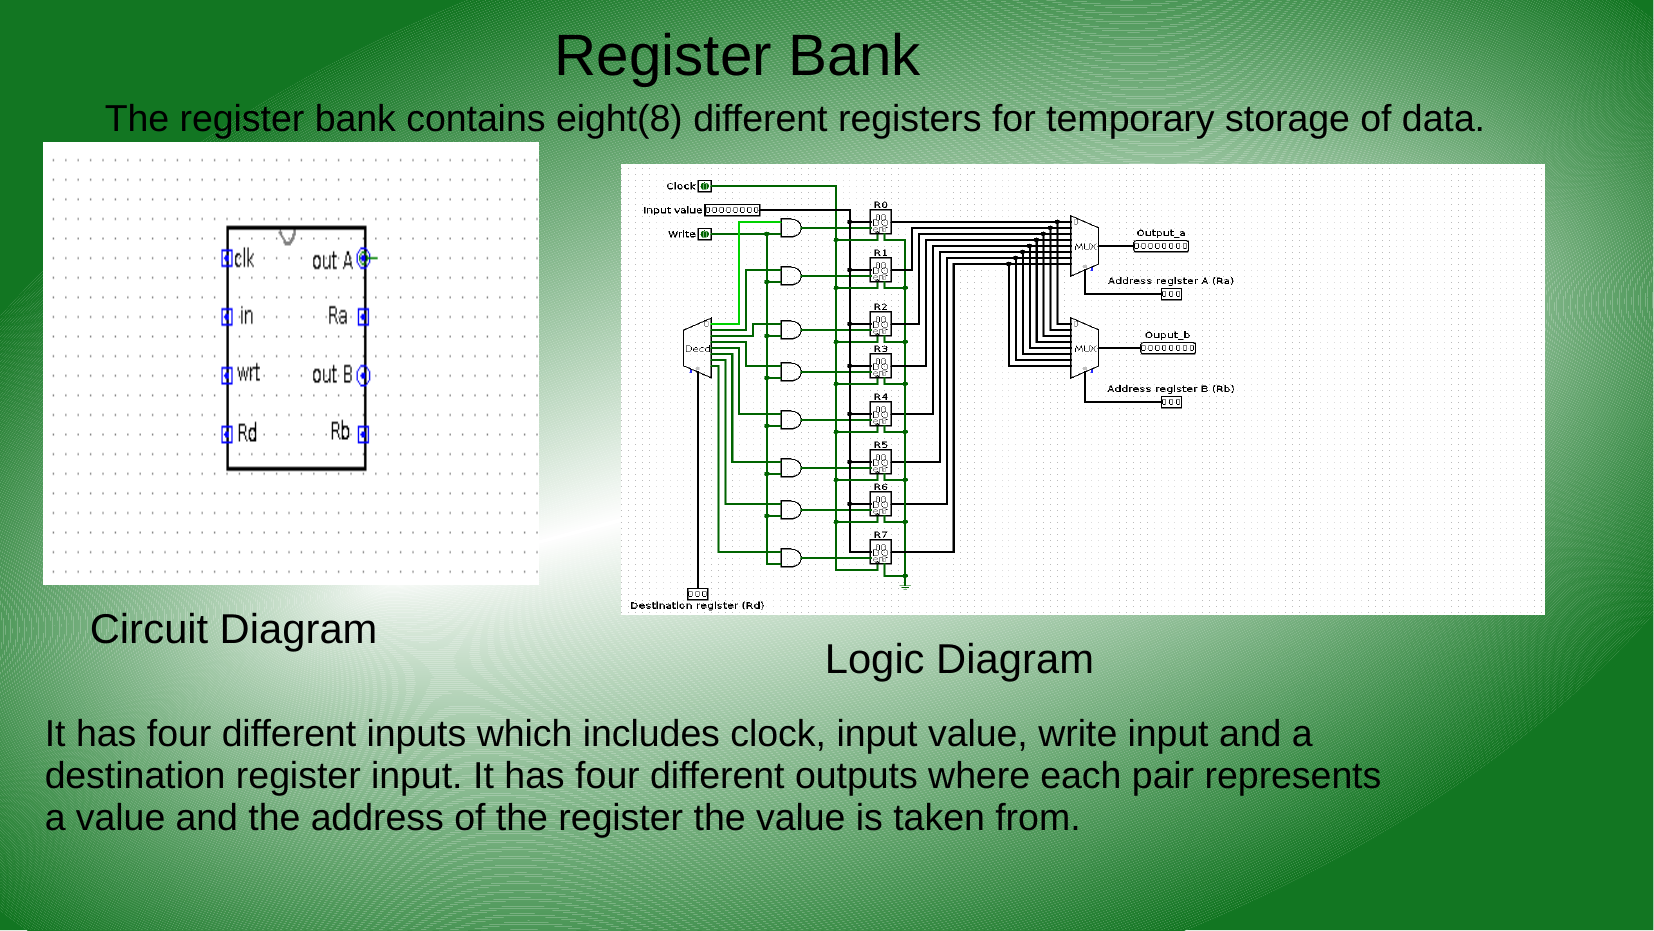

Register Bank
The register bank contains eight(8) different registers for temporary storage of data.
Circuit Diagram
Logic Diagram
It has four different inputs which includes clock, input value, write input and a destination register input. It has four different outputs where each pair represents a value and the address of the register the value is taken from.